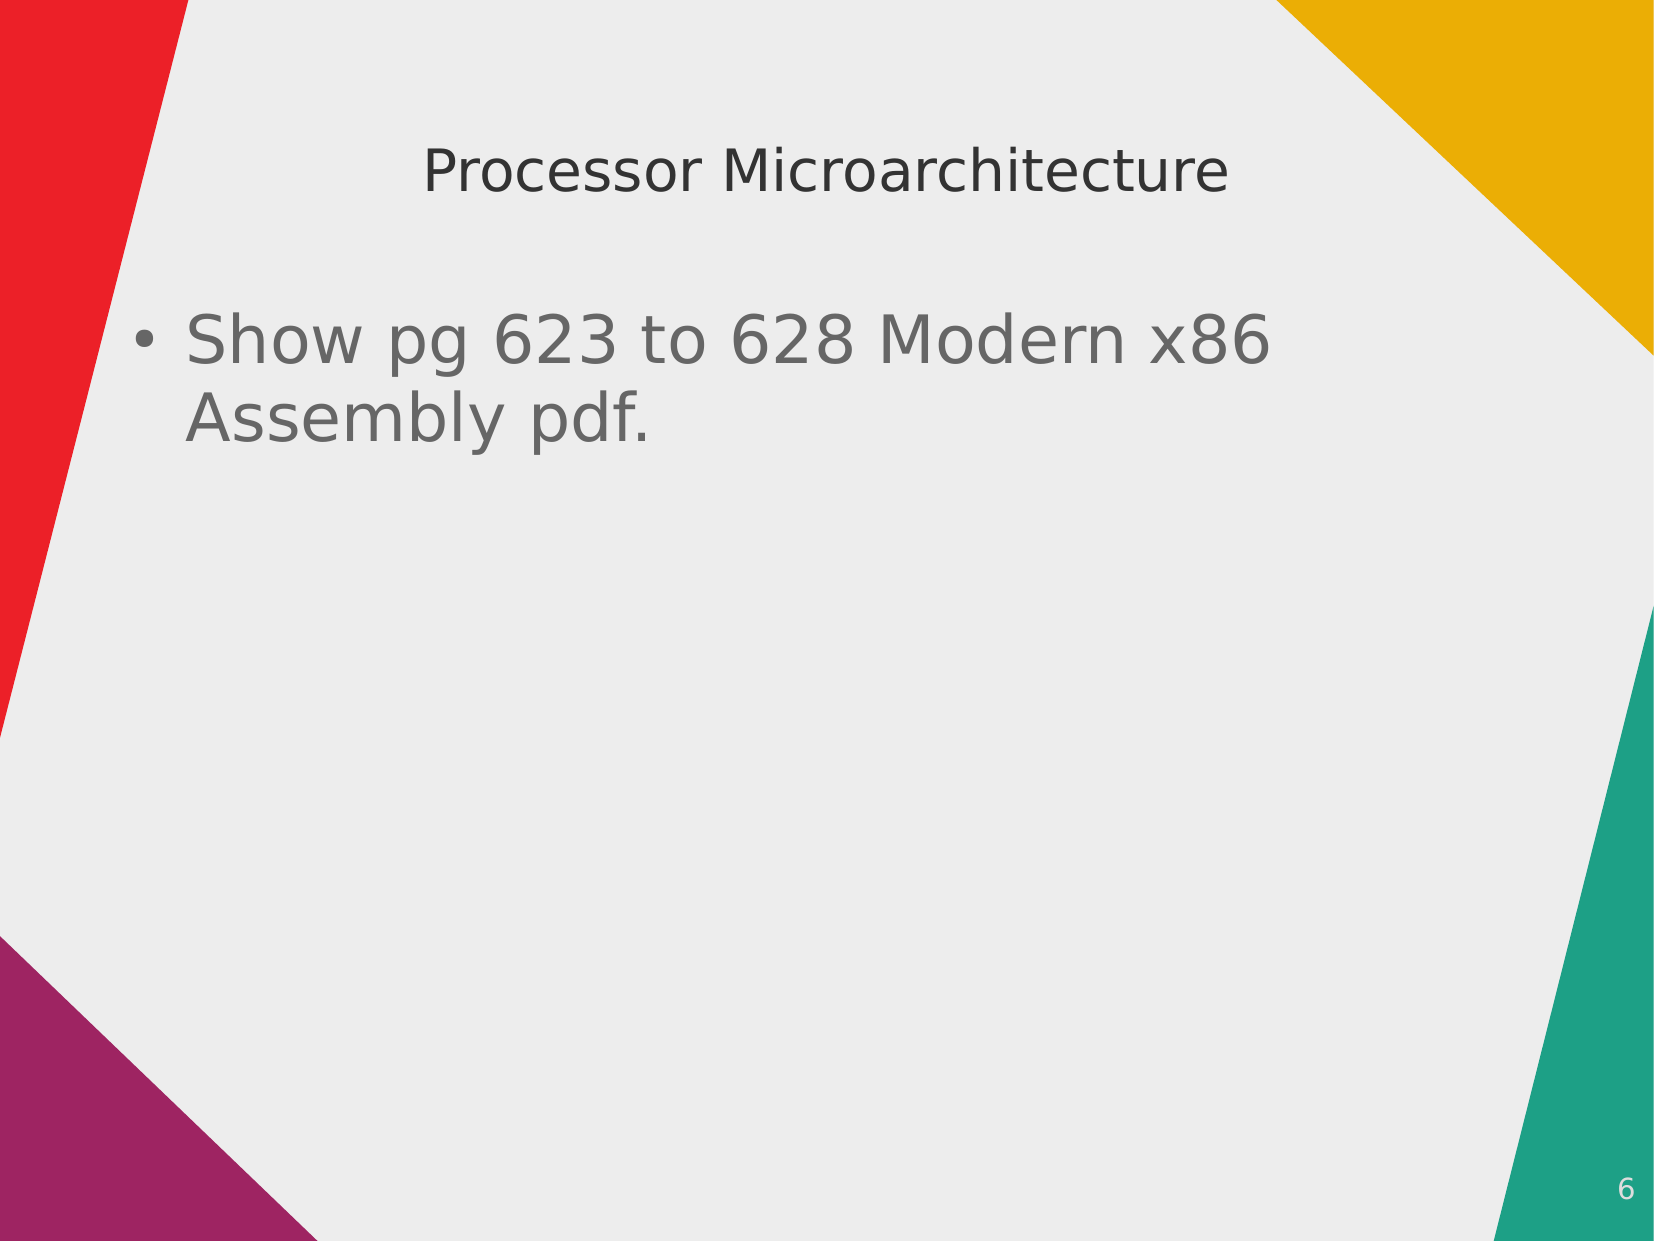

# Processor Microarchitecture
Show pg 623 to 628 Modern x86 Assembly pdf.
6